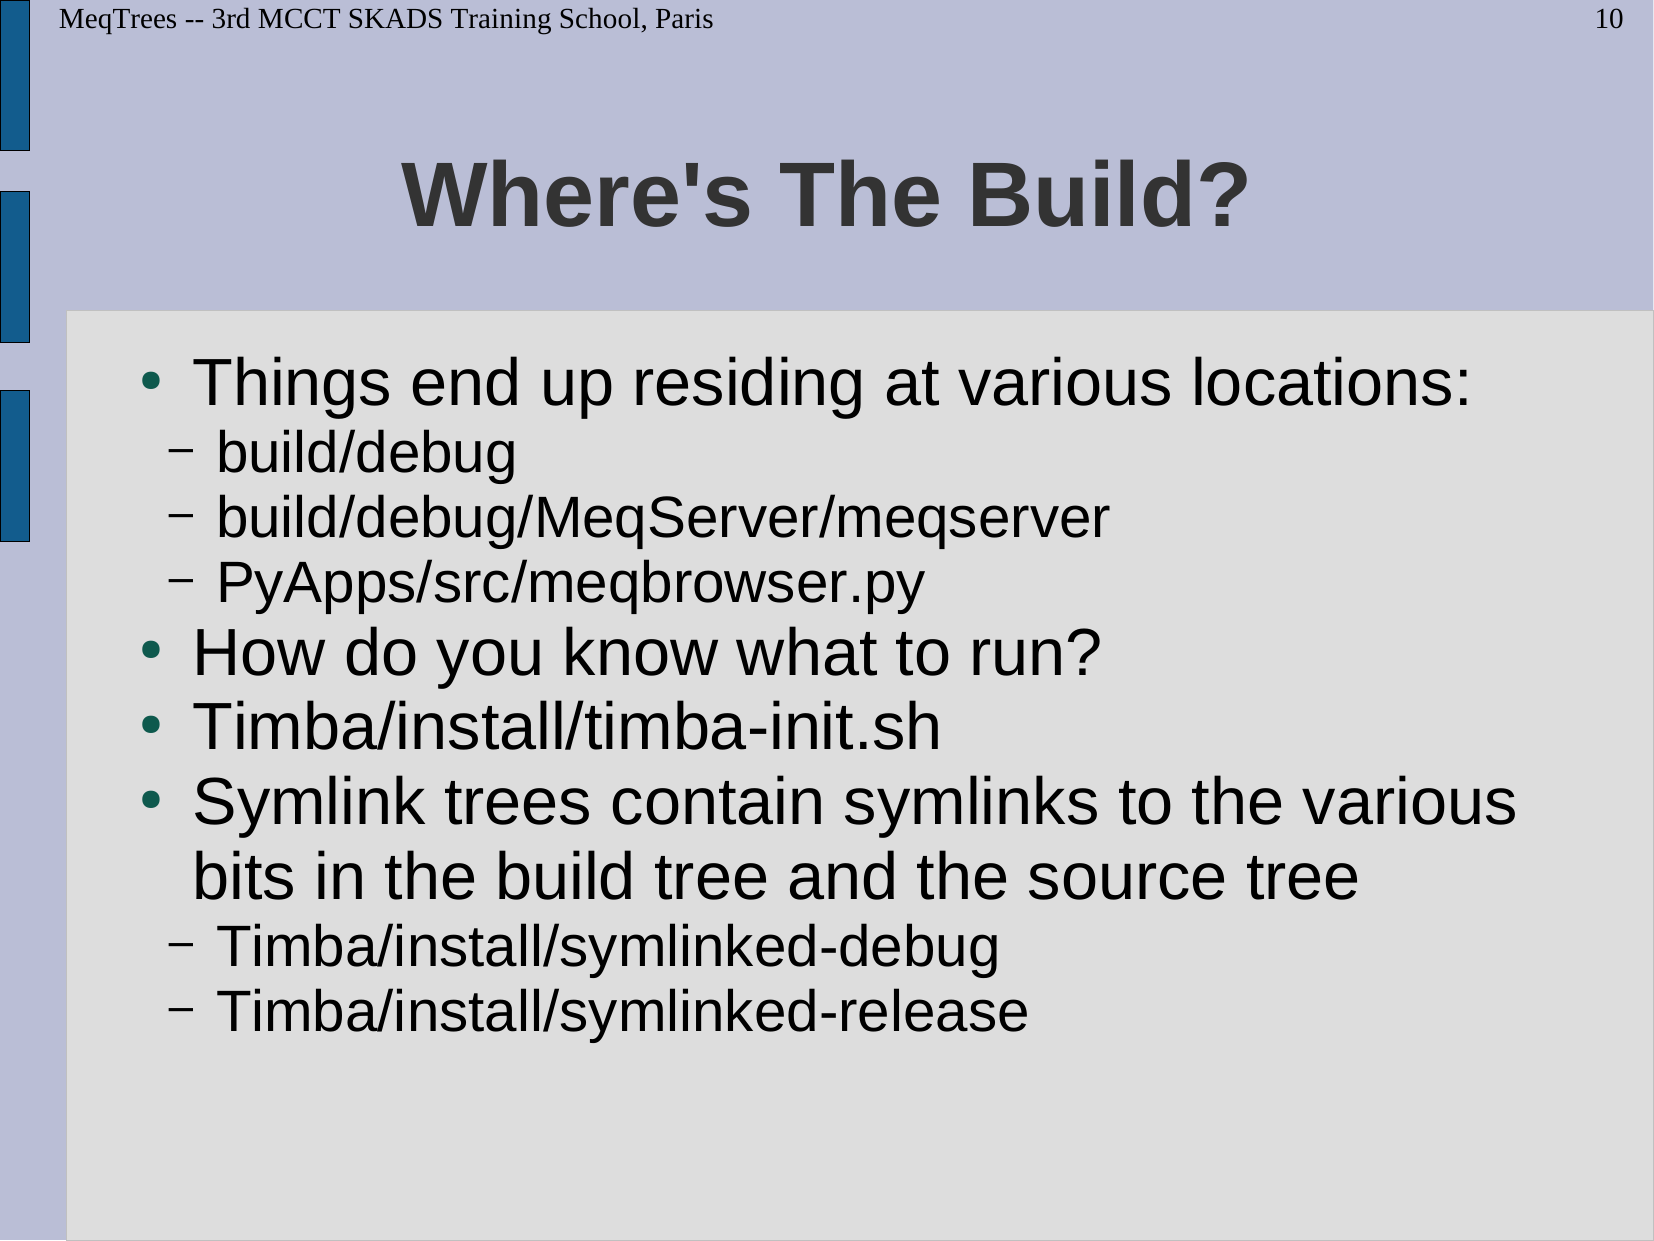

MeqTrees -- 3rd MCCT SKADS Training School, Paris
10
# Where's The Build?
Things end up residing at various locations:
build/debug
build/debug/MeqServer/meqserver
PyApps/src/meqbrowser.py
How do you know what to run?
Timba/install/timba-init.sh
Symlink trees contain symlinks to the various bits in the build tree and the source tree
Timba/install/symlinked-debug
Timba/install/symlinked-release